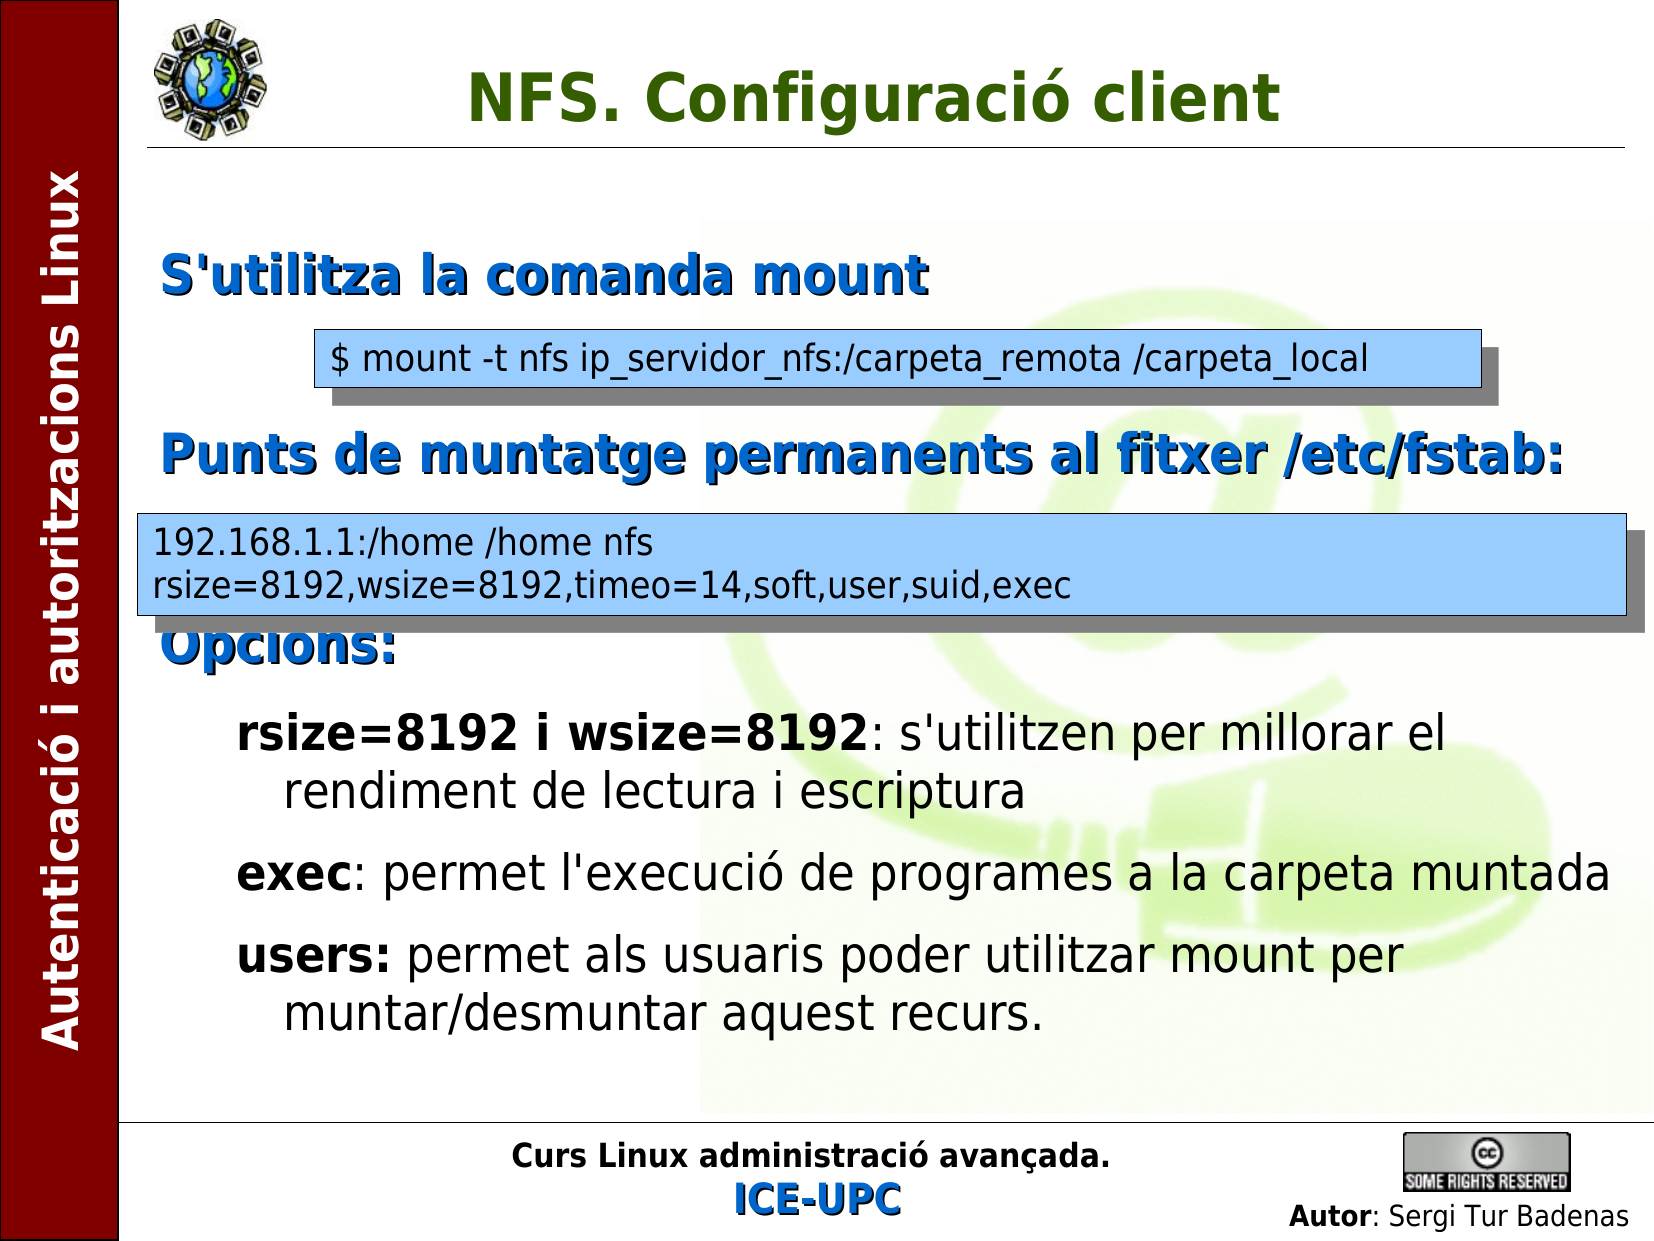

# NFS. Configuració client
S'utilitza la comanda mount
Punts de muntatge permanents al fitxer /etc/fstab:
Opcions:
rsize=8192 i wsize=8192: s'utilitzen per millorar el rendiment de lectura i escriptura
exec: permet l'execució de programes a la carpeta muntada
users: permet als usuaris poder utilitzar mount per muntar/desmuntar aquest recurs.
$ mount -t nfs ip_servidor_nfs:/carpeta_remota /carpeta_local
192.168.1.1:/home /home nfs rsize=8192,wsize=8192,timeo=14,soft,user,suid,exec